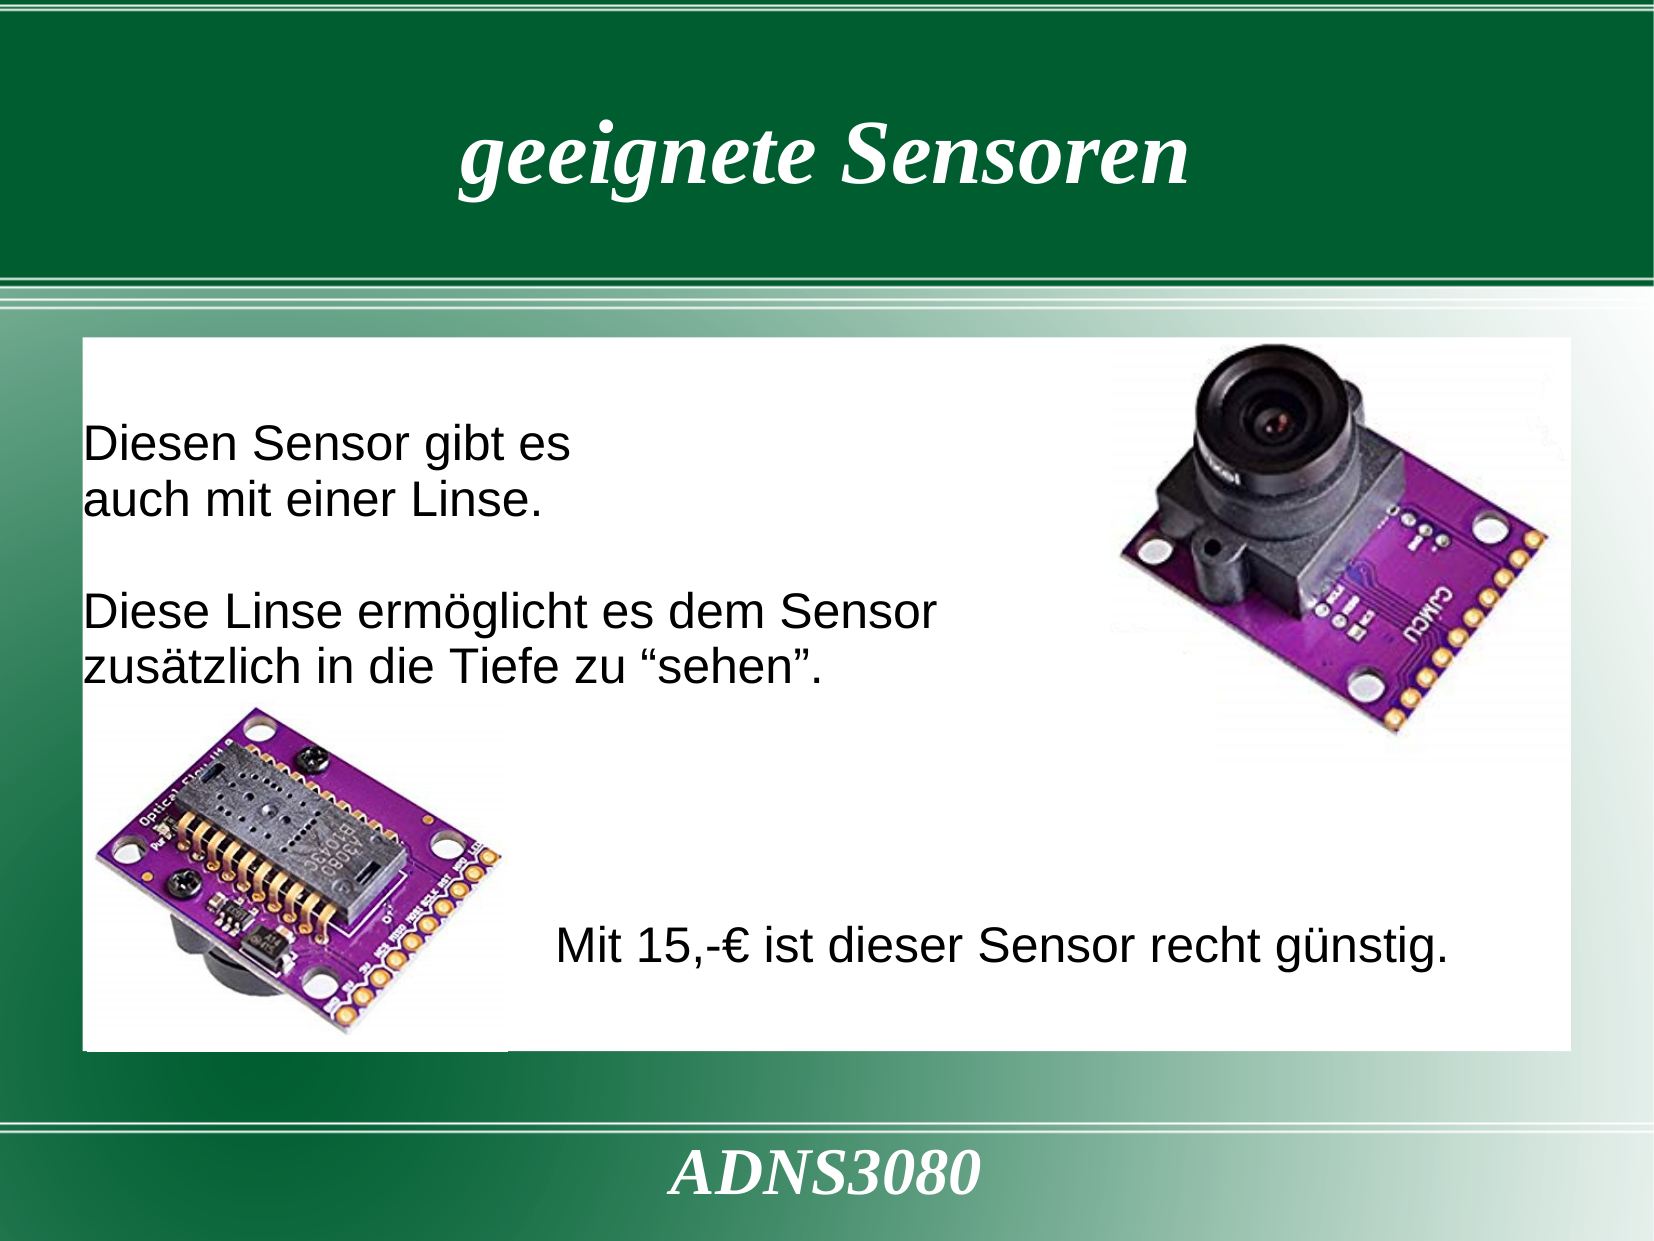

# geeignete Sensoren
Diesen Sensor gibt es
auch mit einer Linse.
Diese Linse ermöglicht es dem Sensor
zusätzlich in die Tiefe zu “sehen”.
				Mit 15,-€ ist dieser Sensor recht günstig.
ADNS3080